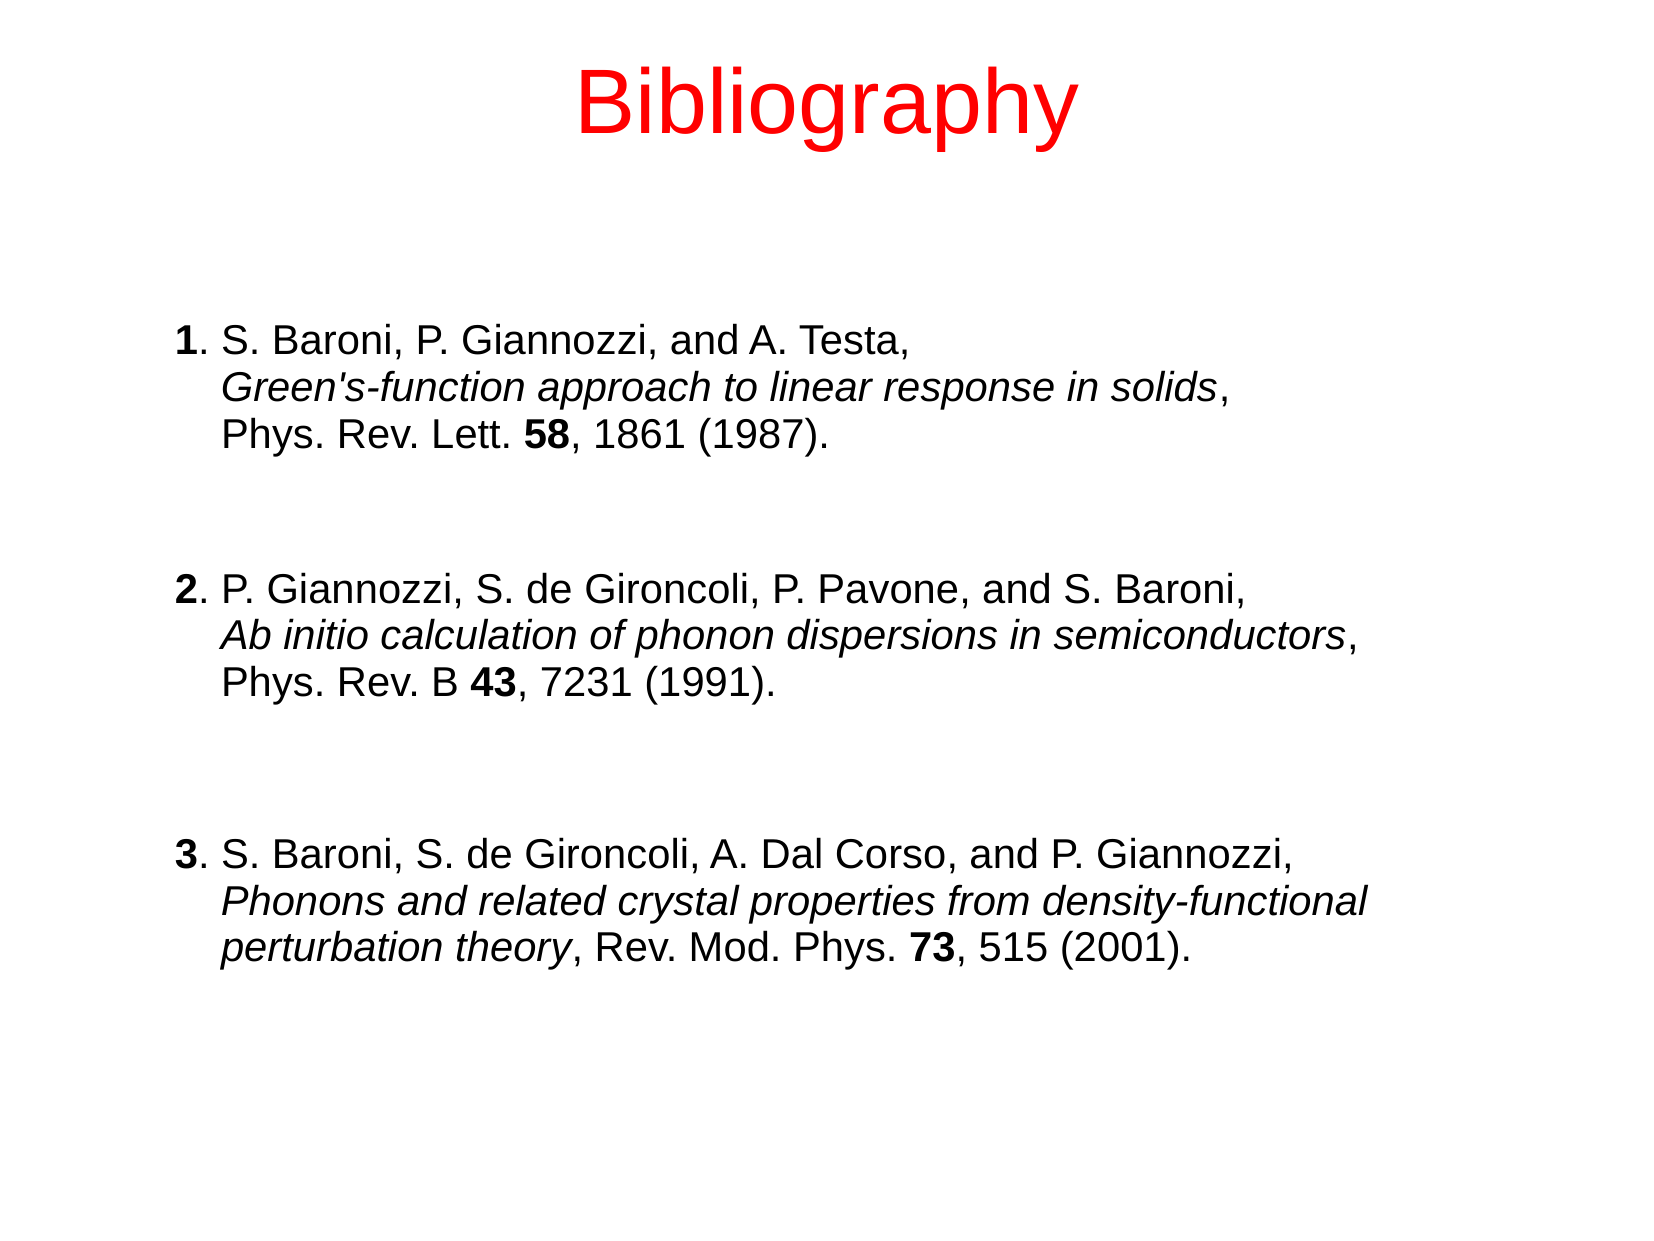

# Bibliography
1. S. Baroni, P. Giannozzi, and A. Testa, Green's-function approach to linear response in solids, Phys. Rev. Lett. 58, 1861 (1987).
2. P. Giannozzi, S. de Gironcoli, P. Pavone, and S. Baroni, Ab initio calculation of phonon dispersions in semiconductors, Phys. Rev. B 43, 7231 (1991).
3. S. Baroni, S. de Gironcoli, A. Dal Corso, and P. Giannozzi, Phonons and related crystal properties from density-functional perturbation theory, Rev. Mod. Phys. 73, 515 (2001).